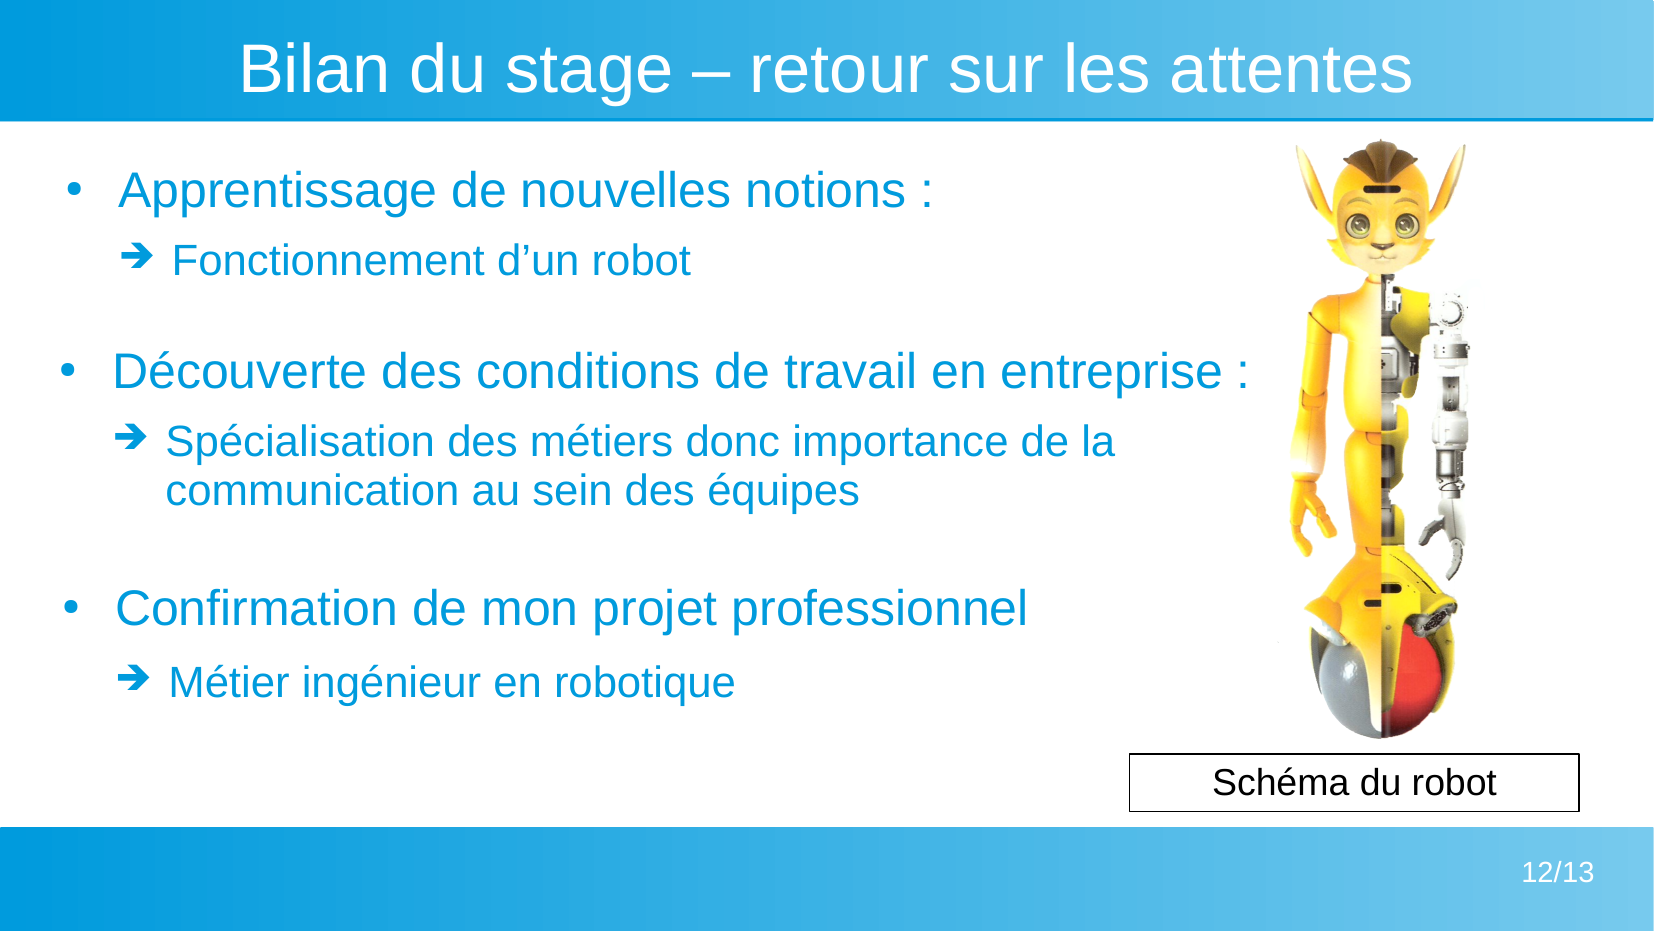

# Bilan du stage – retour sur les attentes
Apprentissage de nouvelles notions :
Fonctionnement d’un robot
Découverte des conditions de travail en entreprise :
Spécialisation des métiers donc importance de la communication au sein des équipes
Confirmation de mon projet professionnel
Métier ingénieur en robotique
Schéma du robot
12